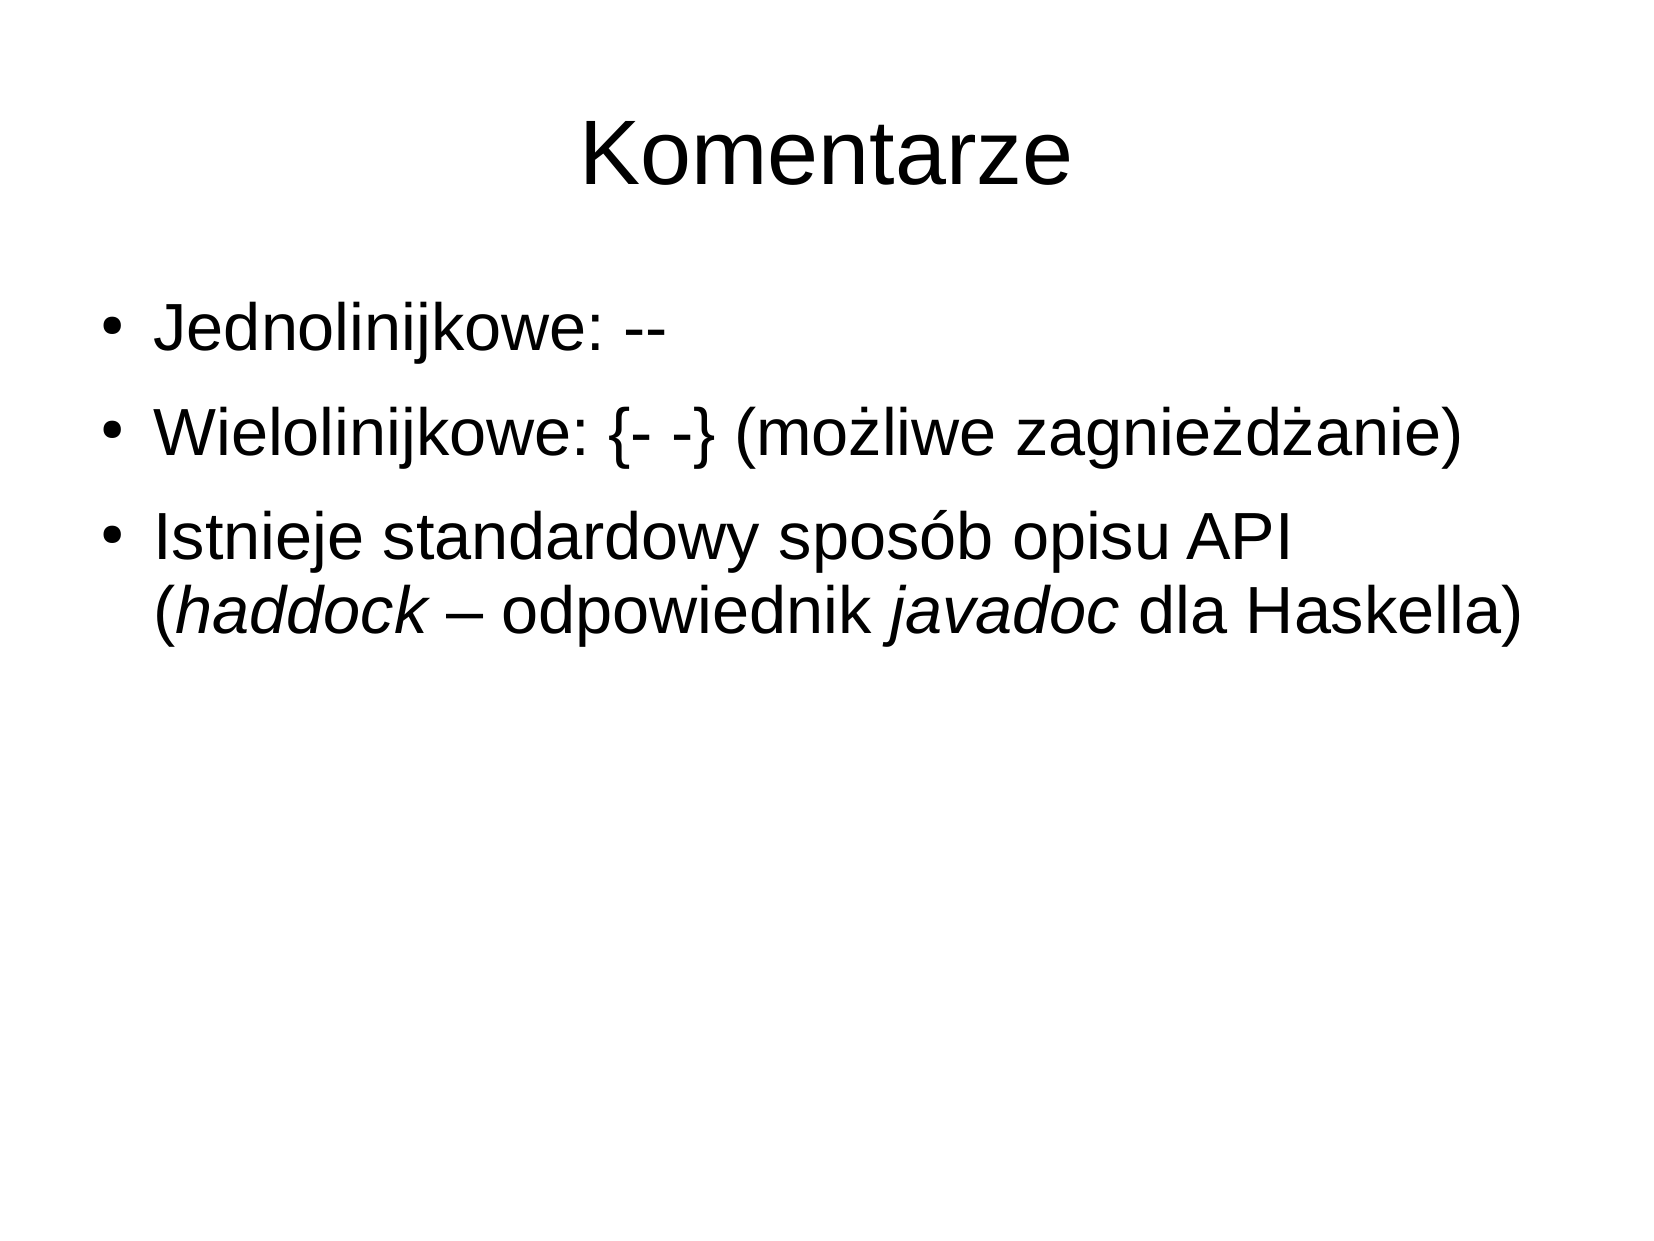

# Komentarze
Jednolinijkowe: --
Wielolinijkowe: {- -} (możliwe zagnieżdżanie)
Istnieje standardowy sposób opisu API (haddock – odpowiednik javadoc dla Haskella)